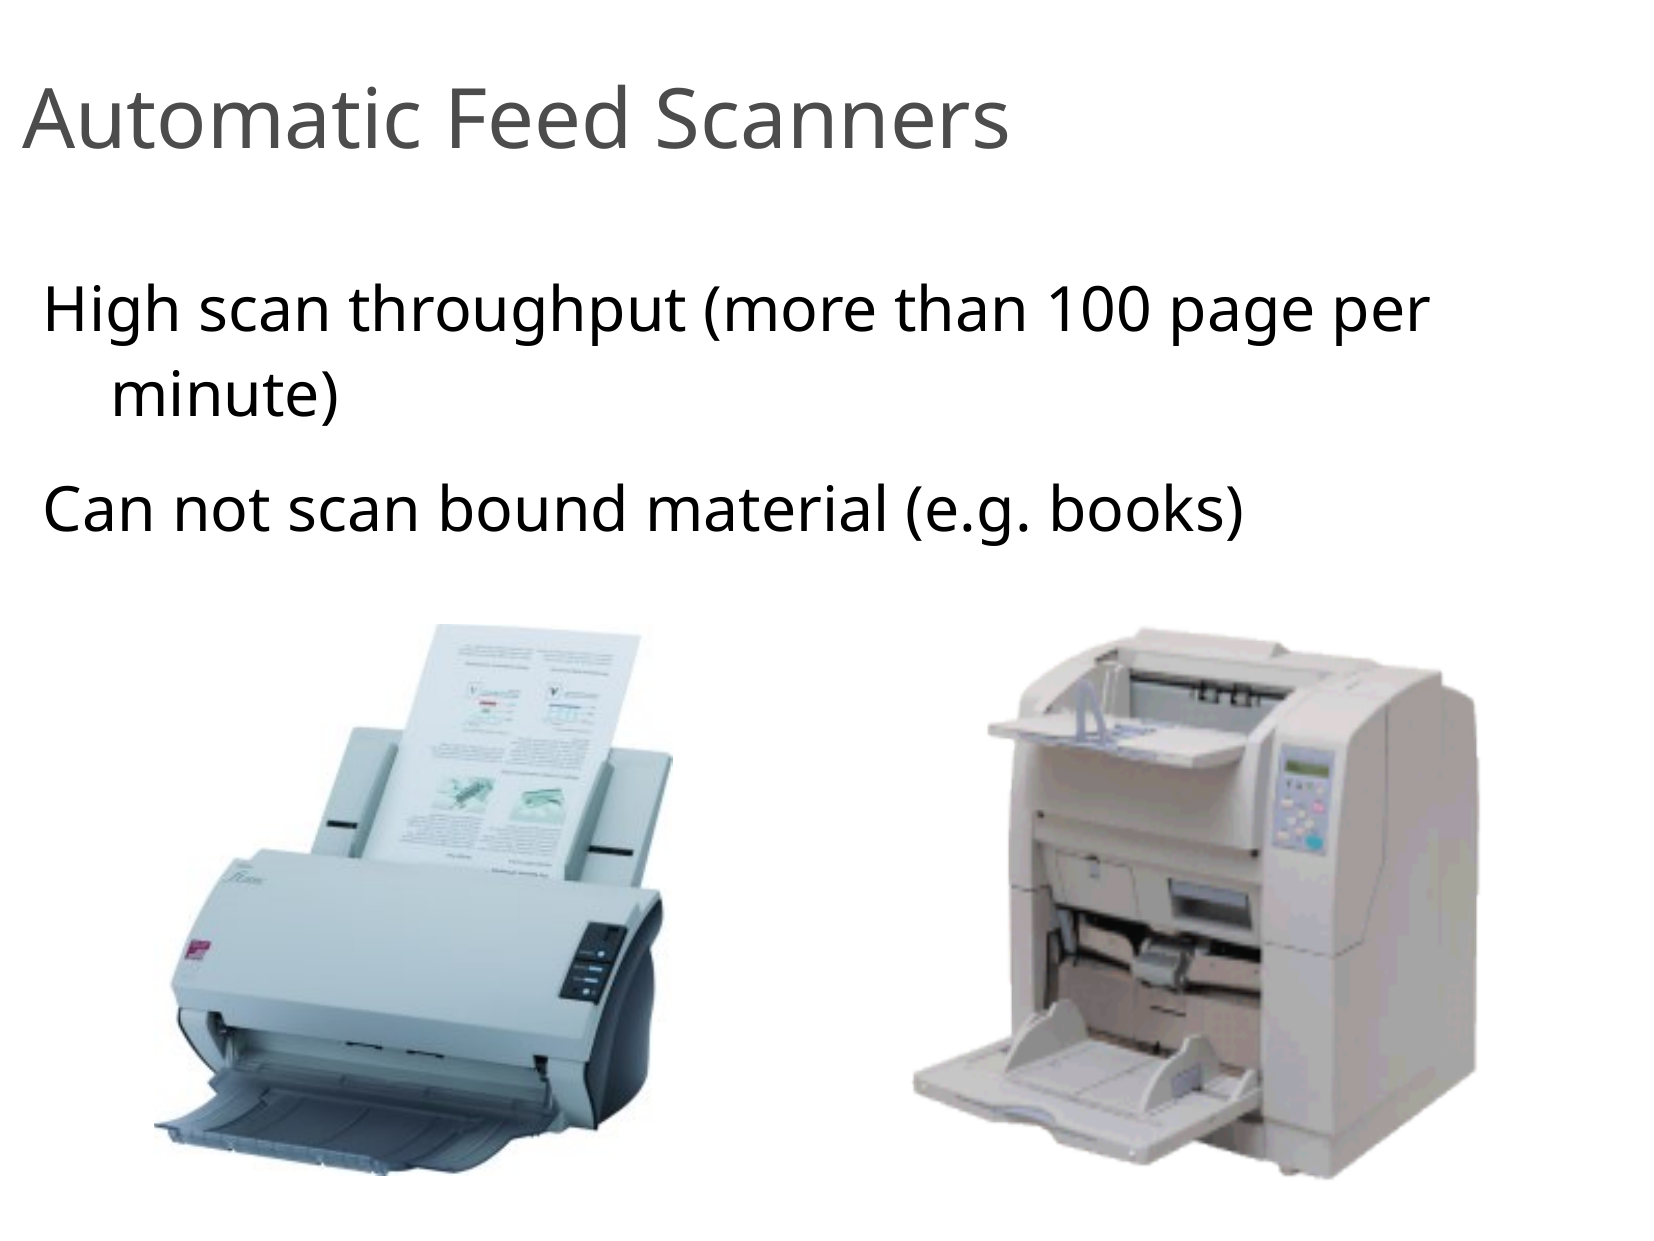

# Automatic Feed Scanners
High scan throughput (more than 100 page per minute)
Can not scan bound material (e.g. books)